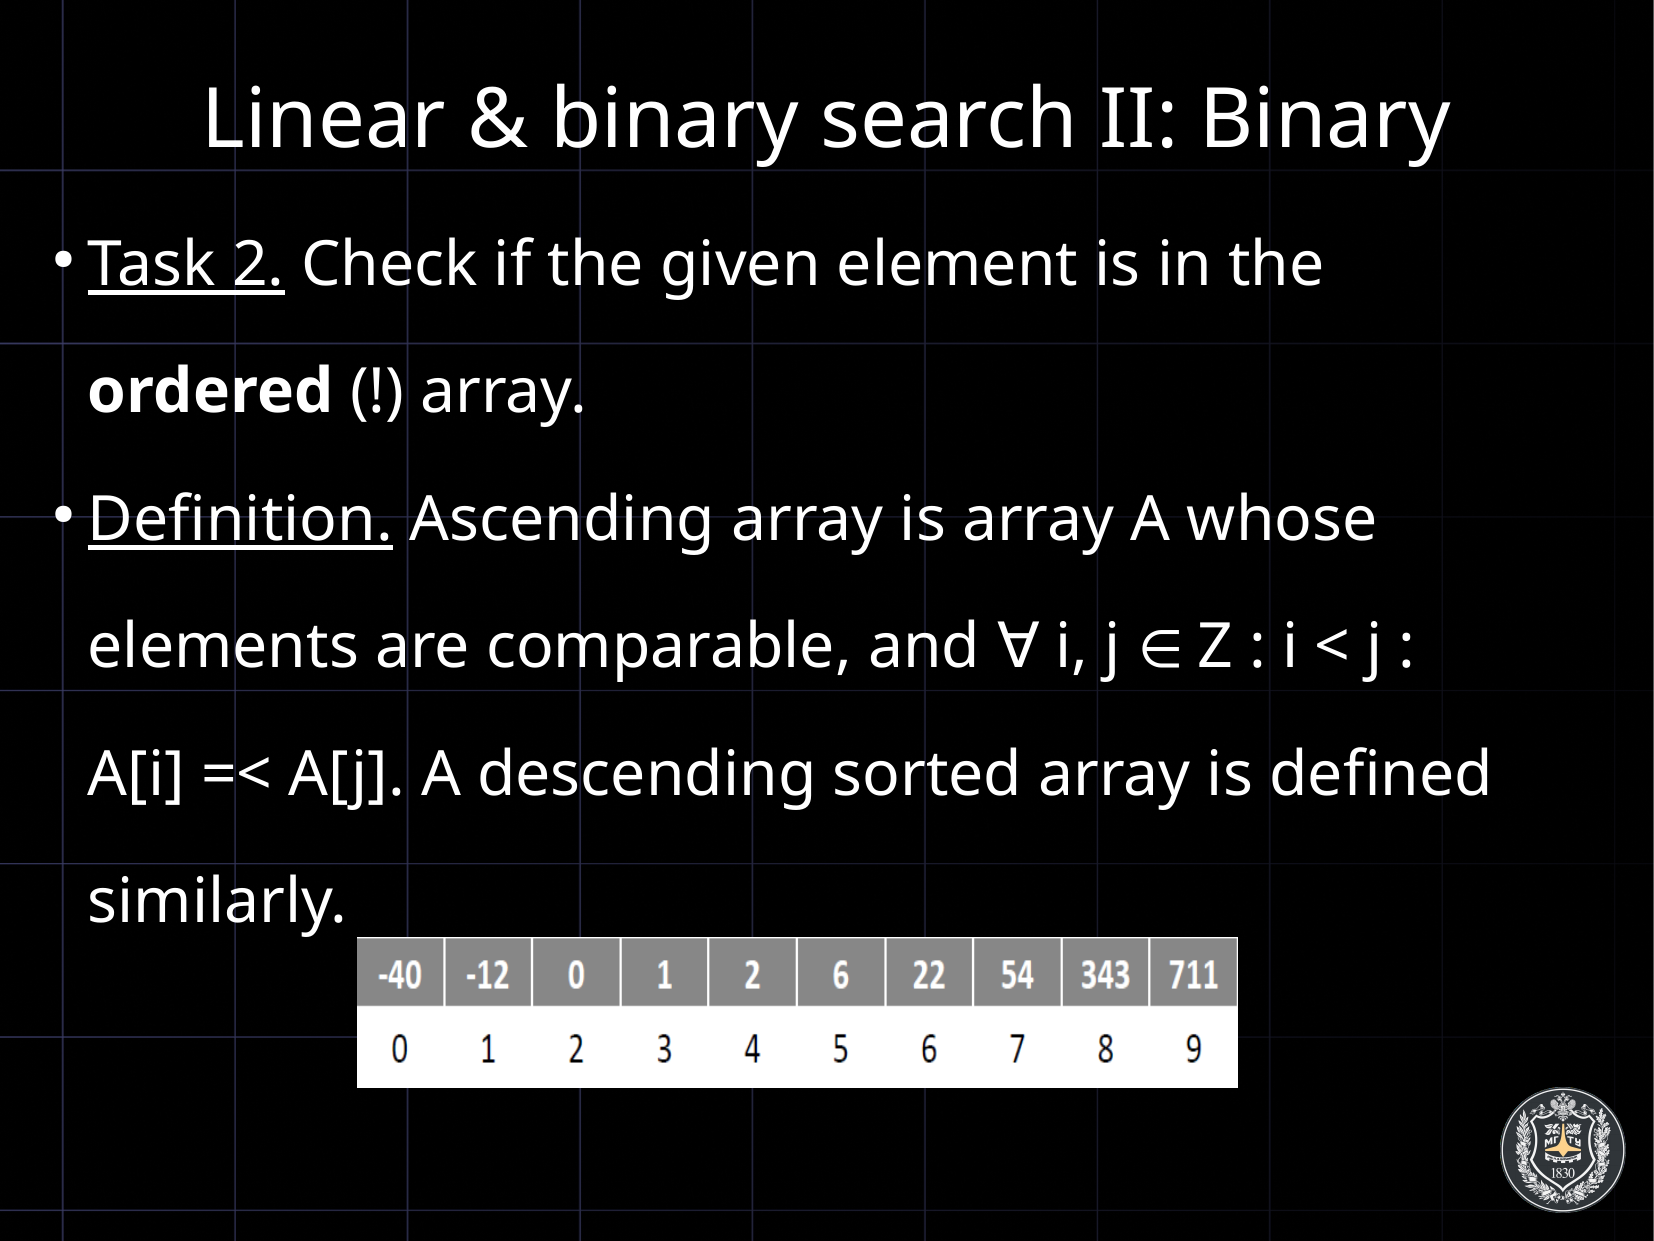

# Linear & binary search II: Binary
Task 2. Check if the given element is in the ordered (!) array.
Definition. Ascending array is array A whose elements are comparable, and ∀ i, j ∈ Z : i < j :
A[i] =< A[j]. A descending sorted array is defined similarly.